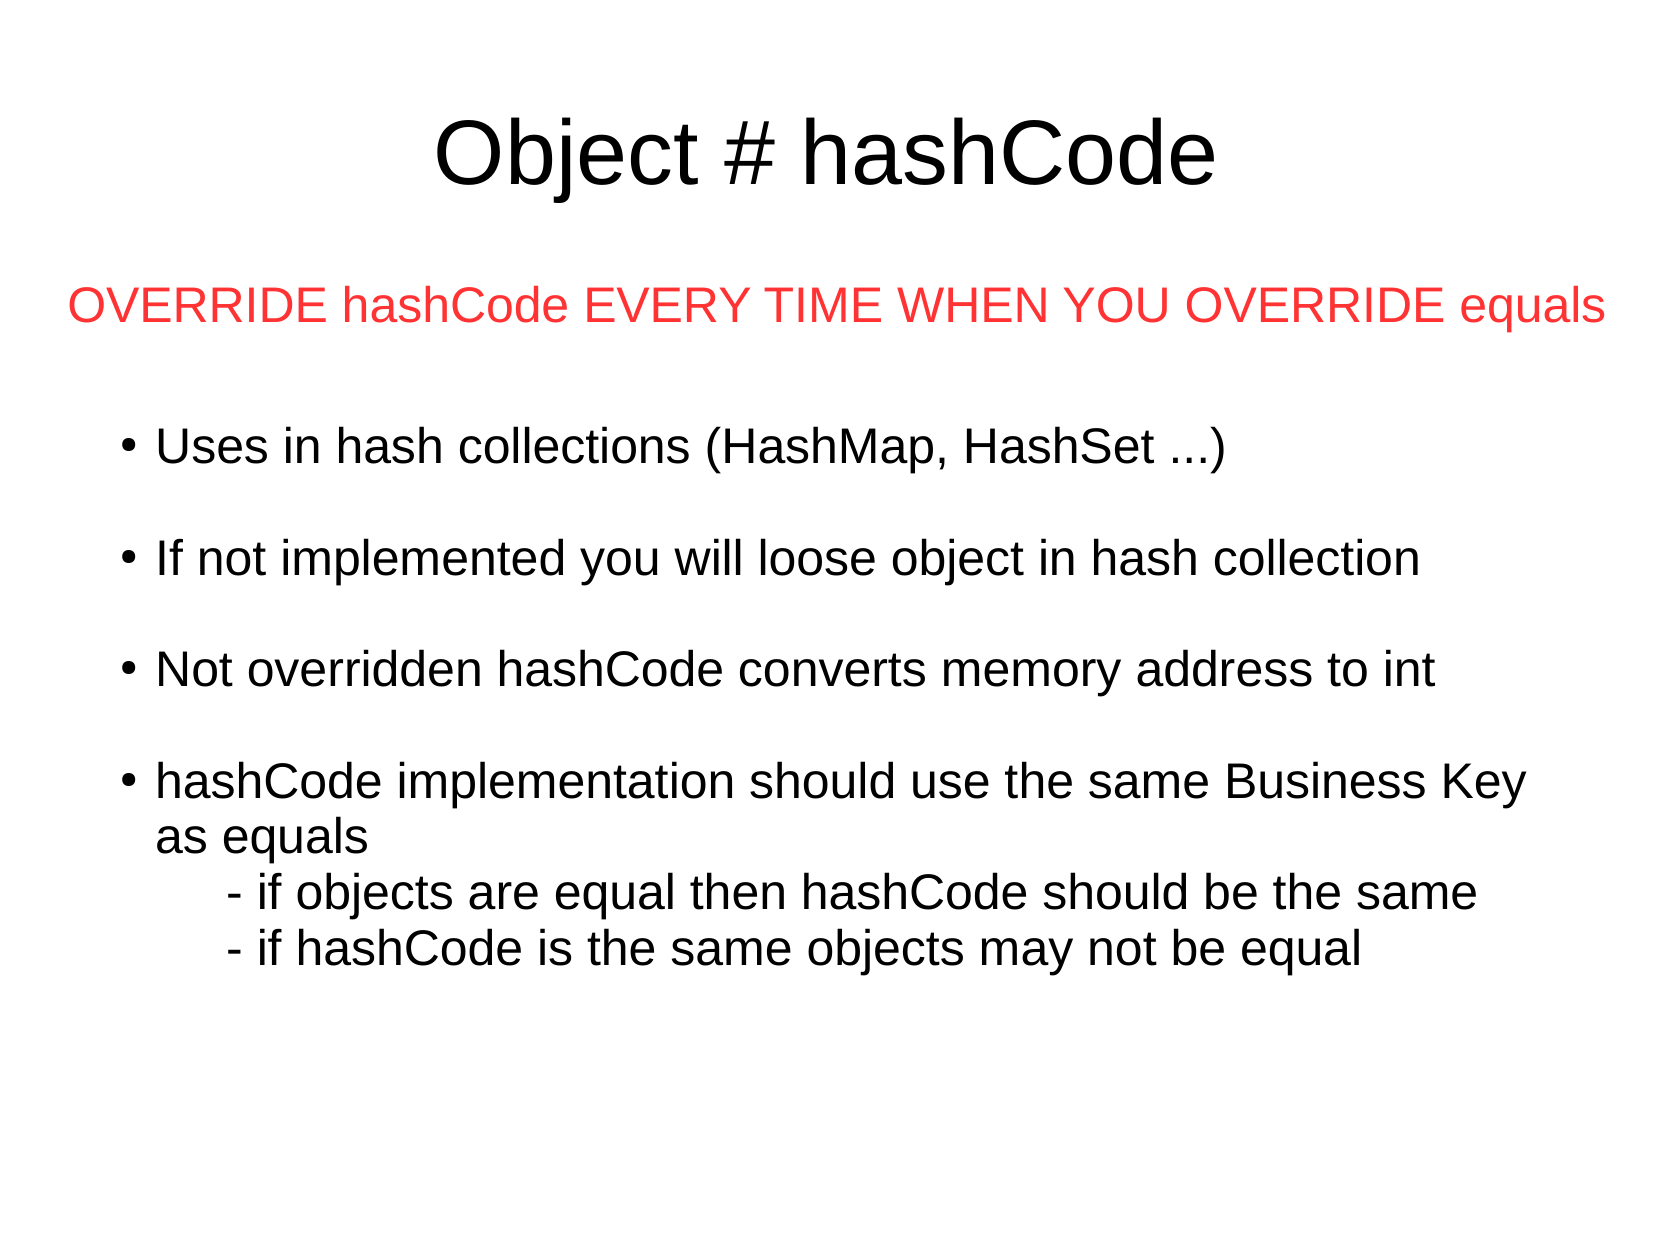

# Object # hashCode
OVERRIDE hashCode EVERY TIME WHEN YOU OVERRIDE equals
Uses in hash collections (HashMap, HashSet ...)
If not implemented you will loose object in hash collection
Not overridden hashCode converts memory address to int
hashCode implementation should use the same Business Key as equals
- if objects are equal then hashCode should be the same
- if hashCode is the same objects may not be equal